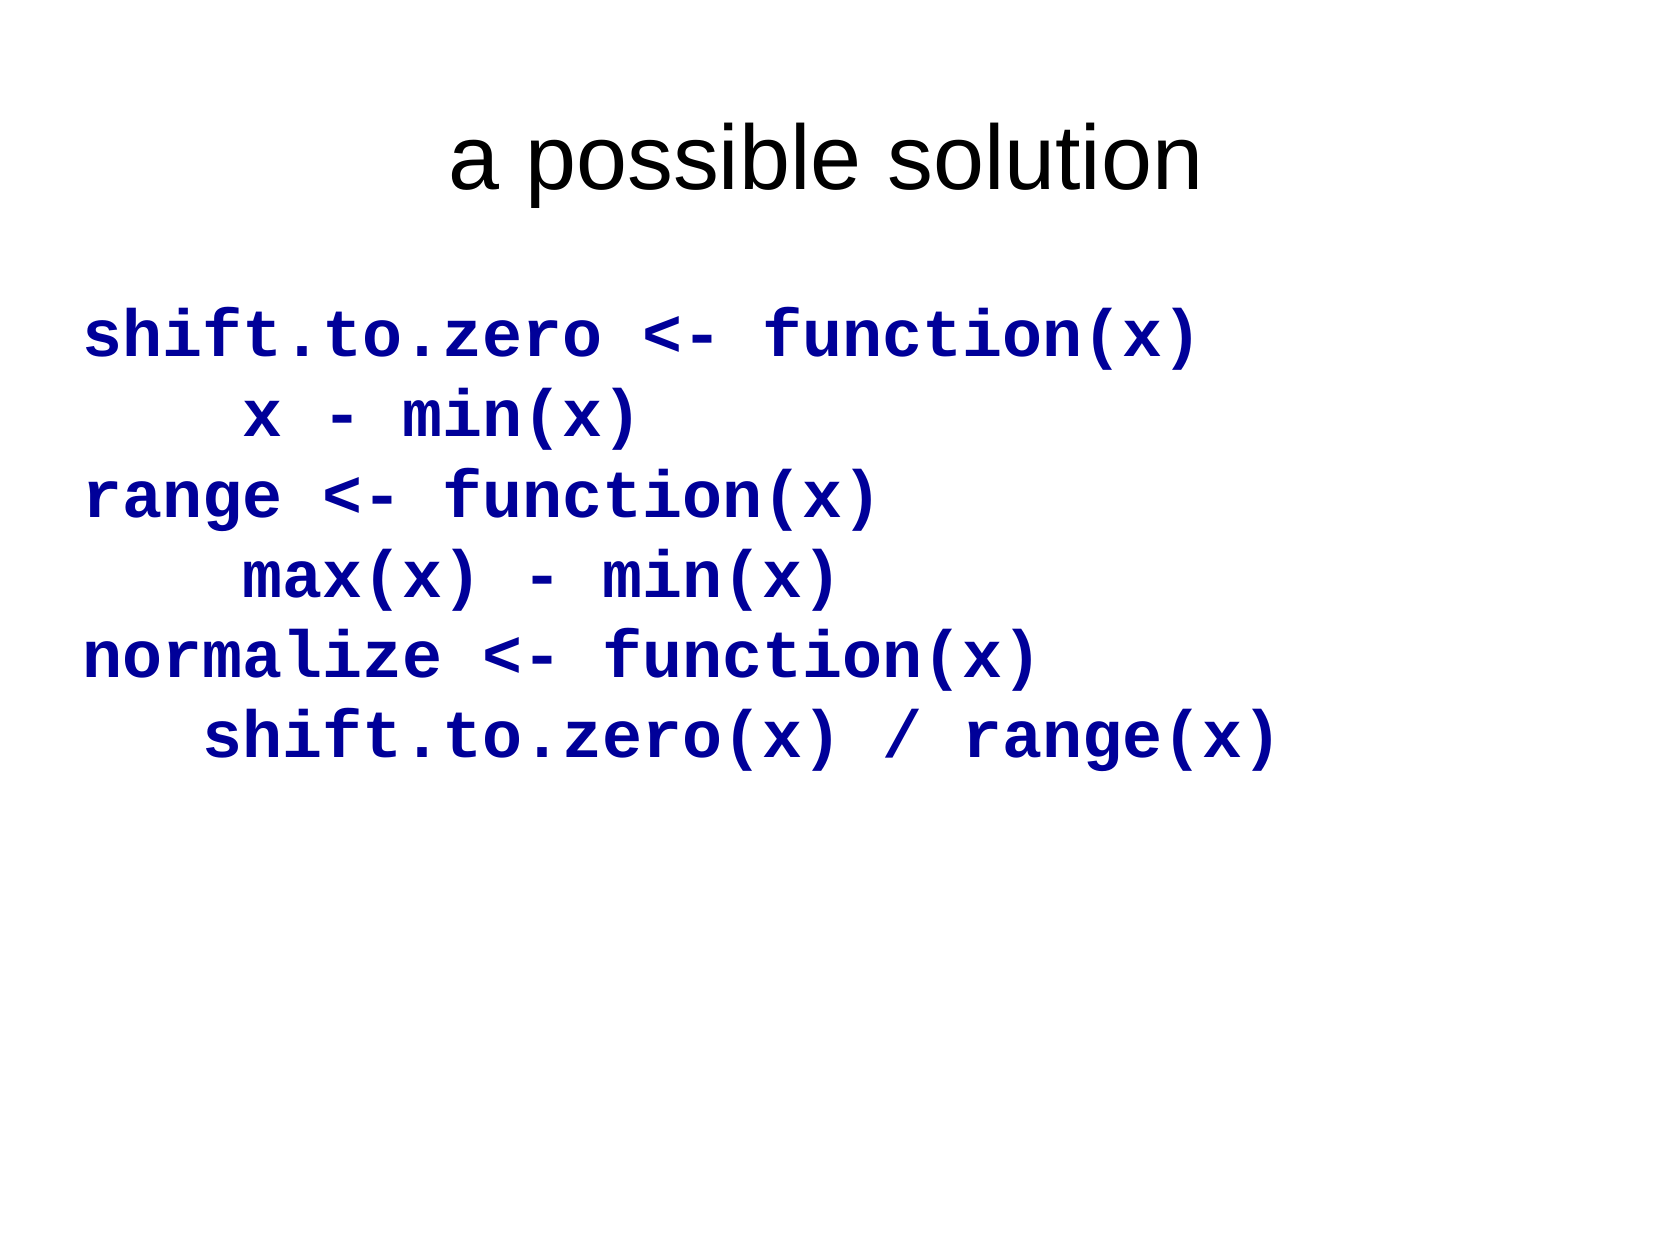

a possible solution
shift.to.zero <- function(x)
 x - min(x)
range <- function(x)
 max(x) - min(x)
normalize <- function(x)
 shift.to.zero(x) / range(x)